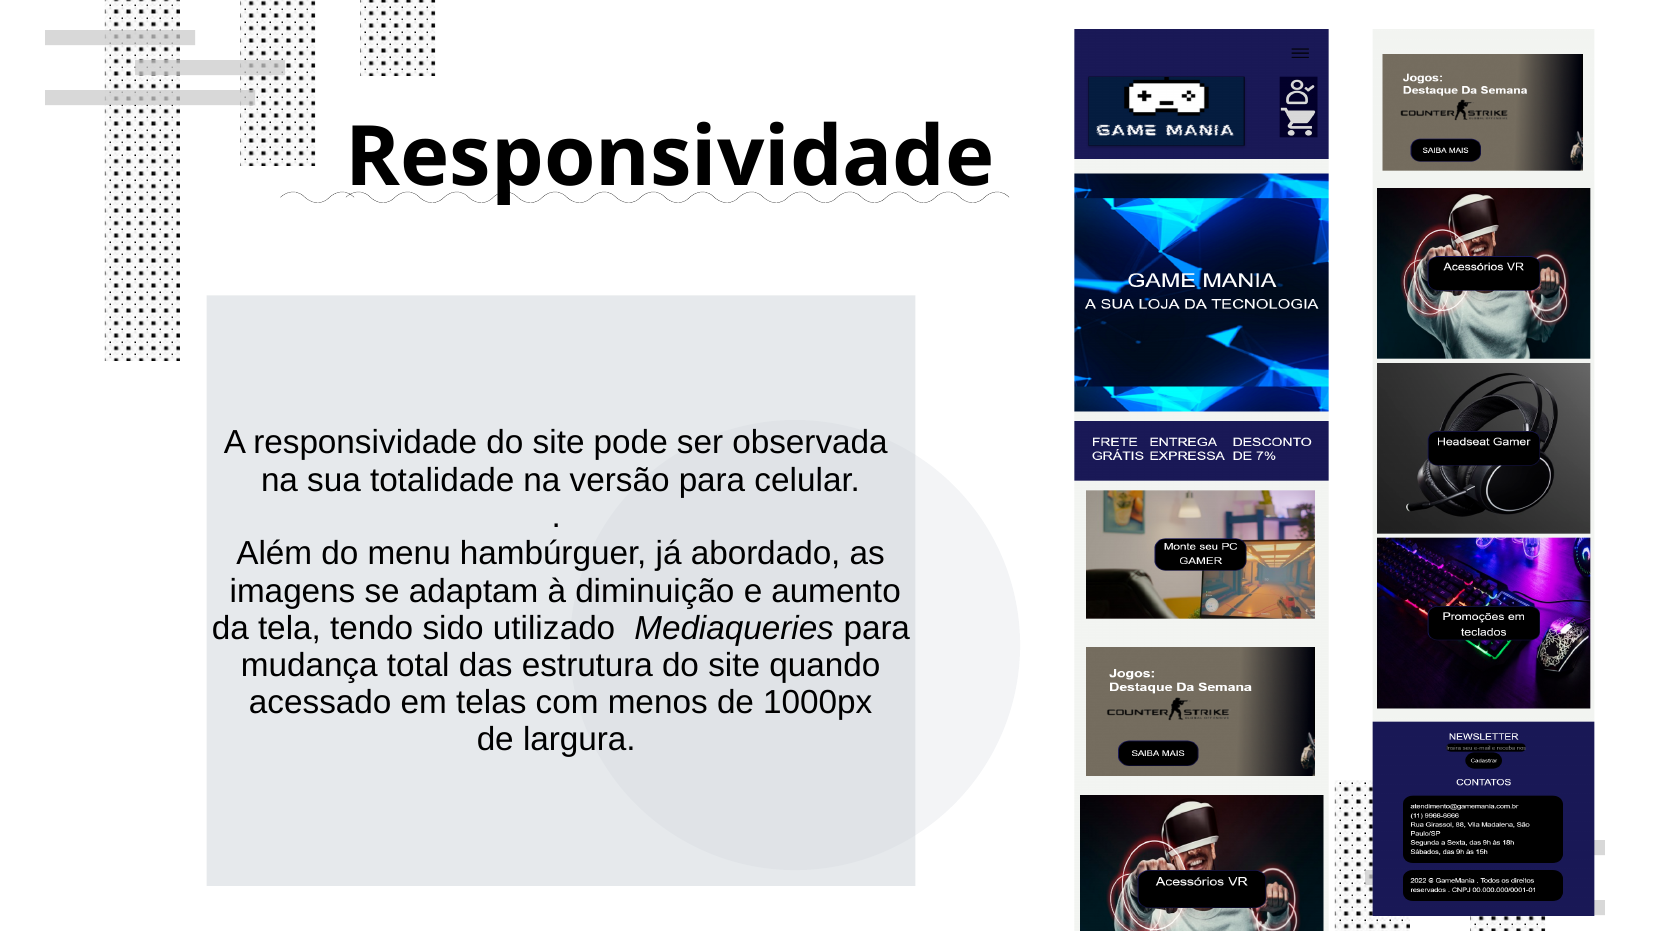

Responsividade
A responsividade do site pode ser observada
na sua totalidade na versão para celular.
.
Além do menu hambúrguer, já abordado, as
 imagens se adaptam à diminuição e aumento
 da tela, tendo sido utilizado Mediaqueries para
mudança total das estrutura do site quando
 acessado em telas com menos de 1000px
de largura.